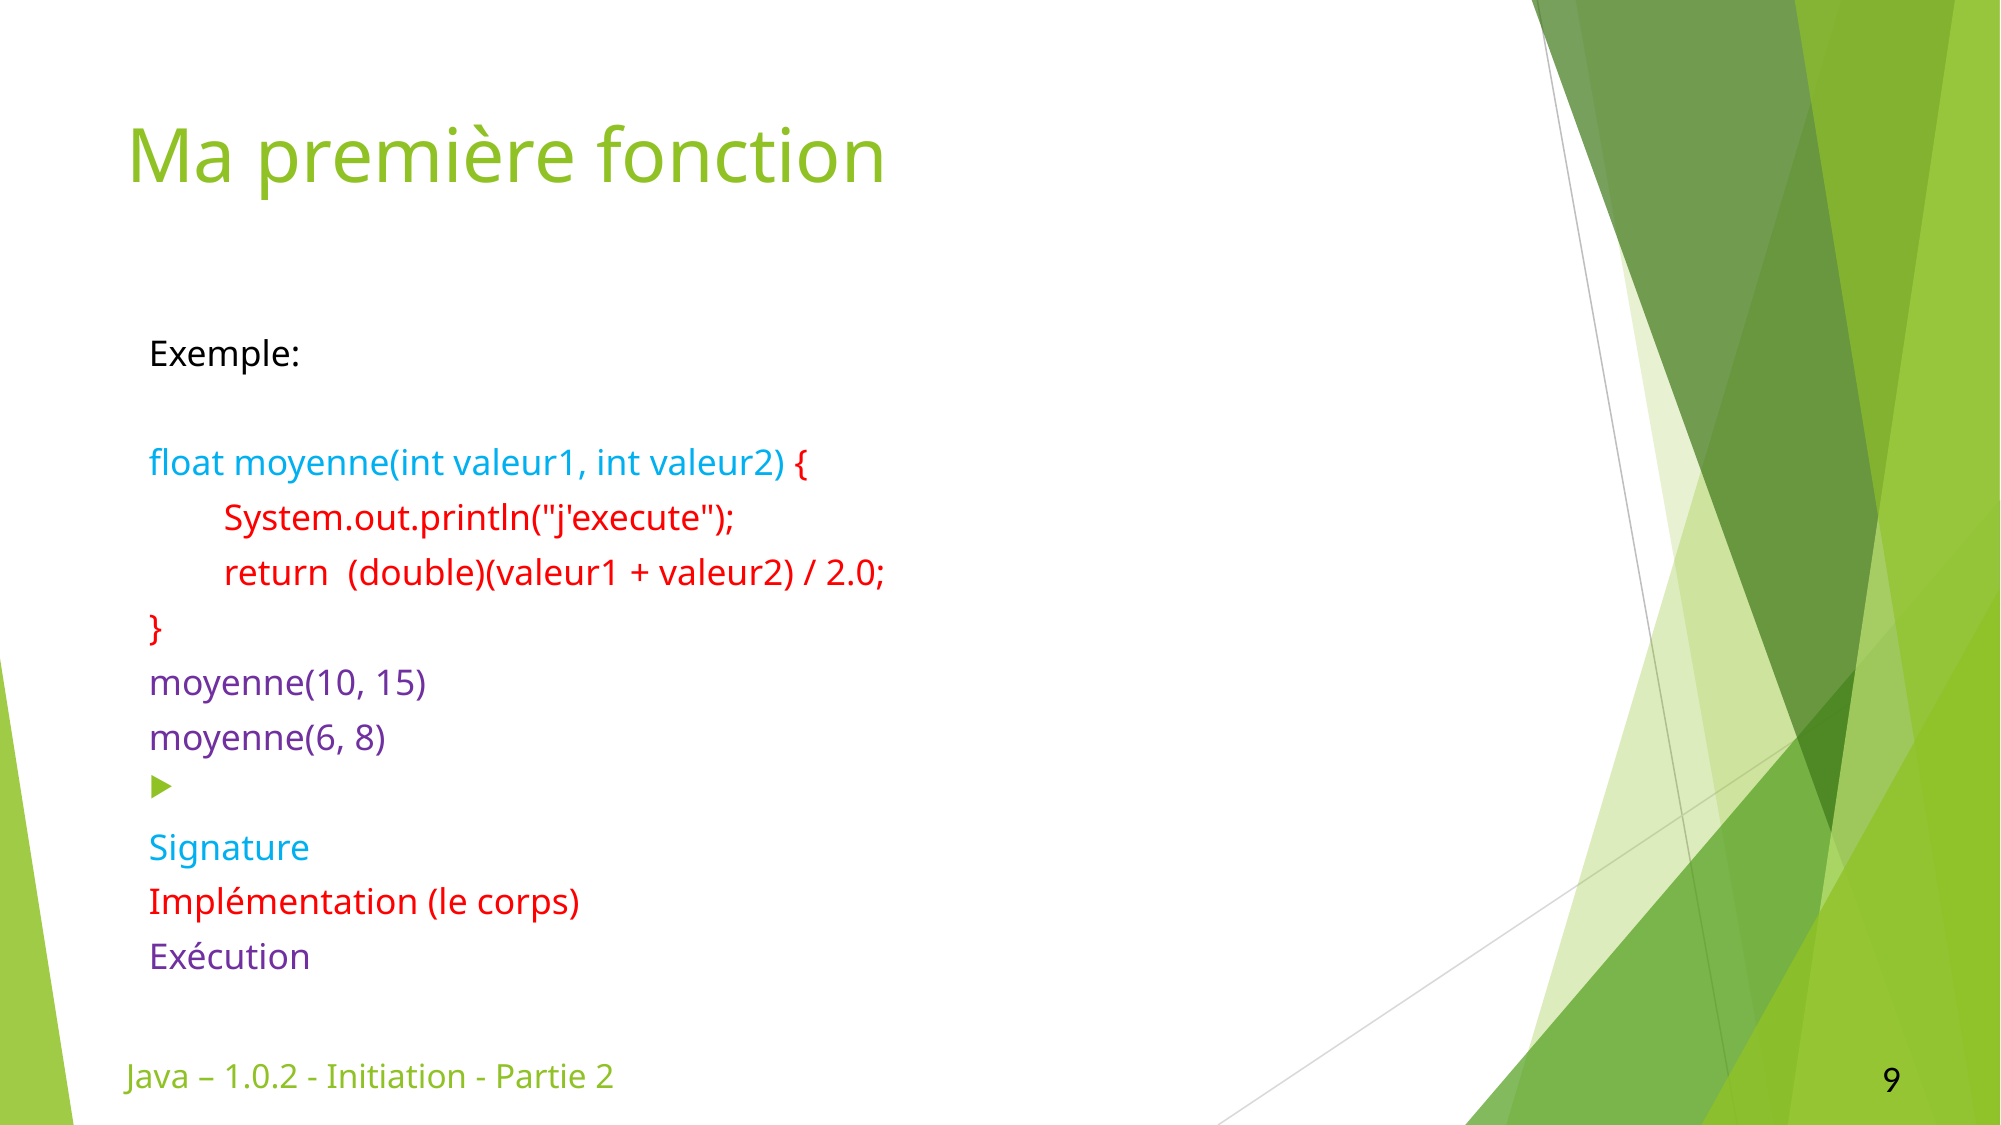

# Ma première fonction
Exemple:
float moyenne(int valeur1, int valeur2) {
	System.out.println("j'execute");
	return (double)(valeur1 + valeur2) / 2.0;
}
moyenne(10, 15)
moyenne(6, 8)
Signature
Implémentation (le corps)
Exécution
Java – 1.0.2 - Initiation - Partie 2